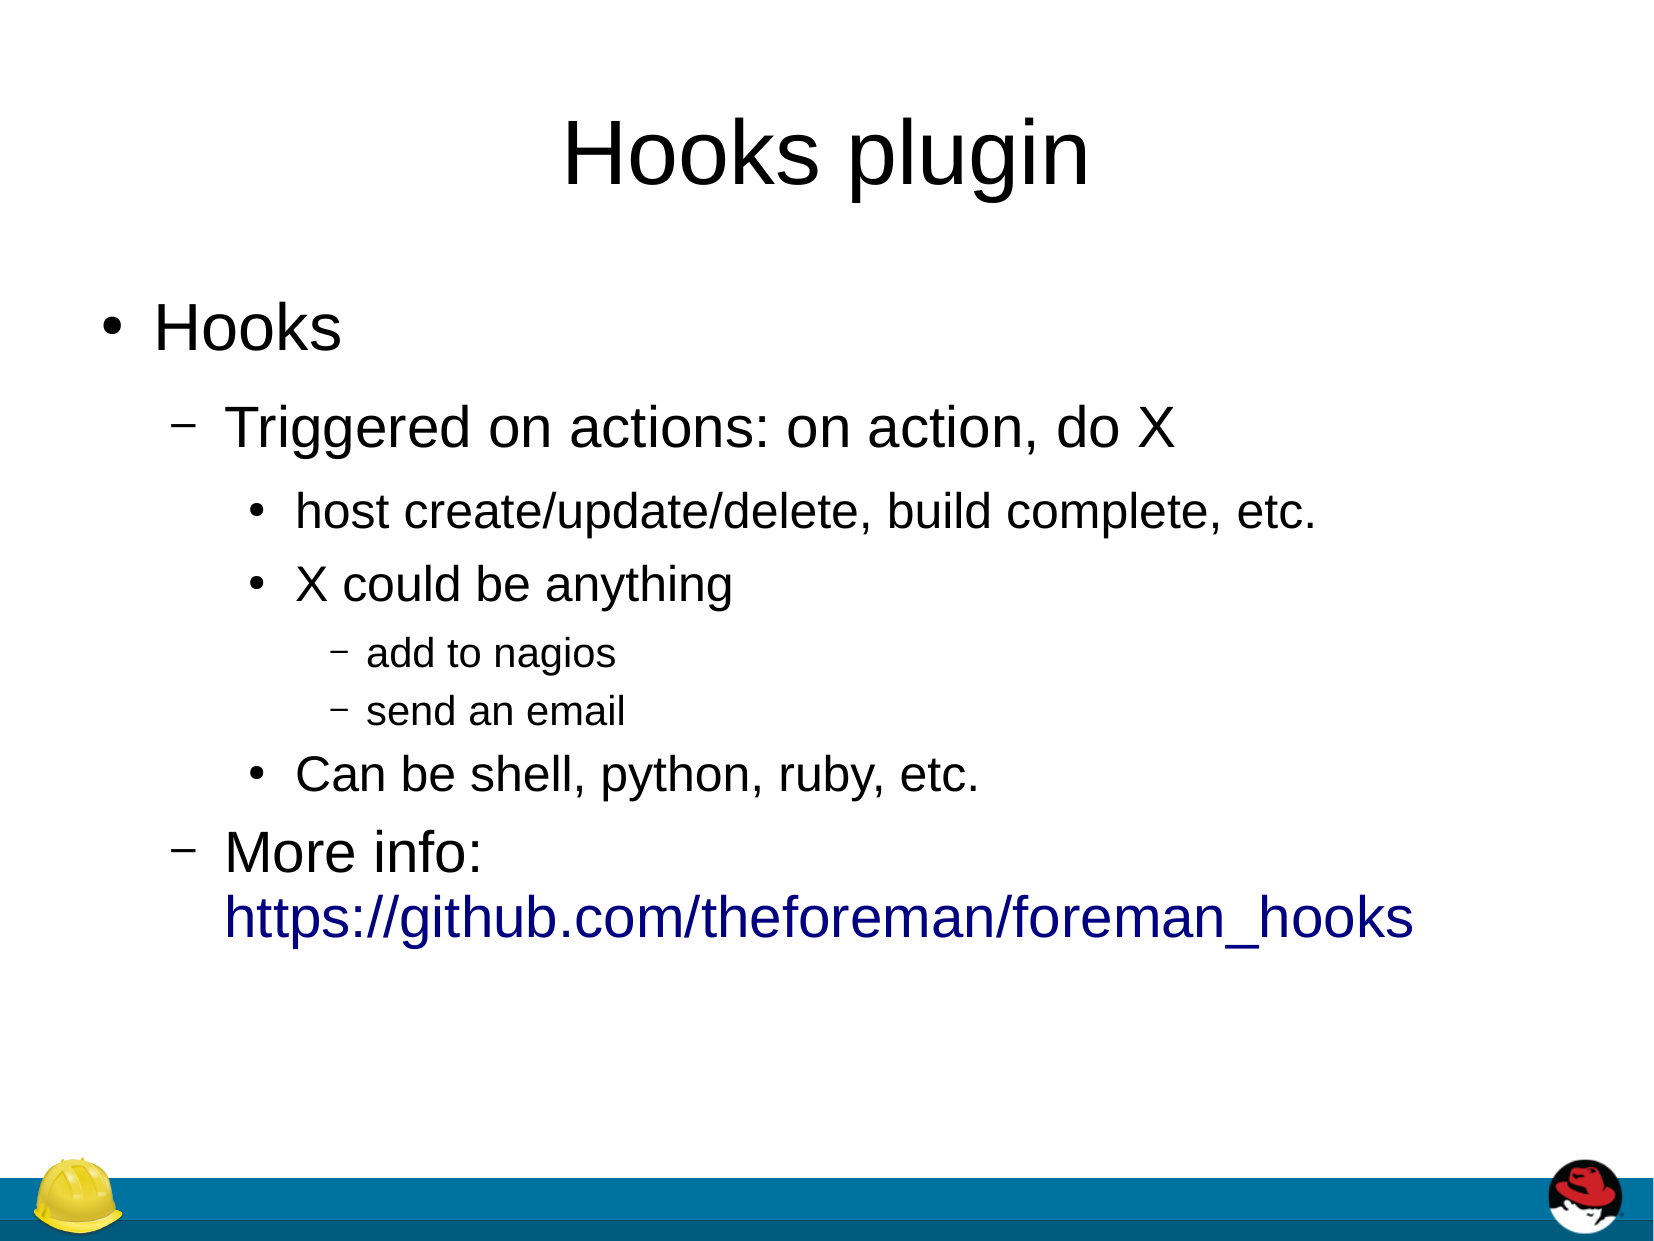

# Hooks plugin
Hooks
Triggered on actions: on action, do X
host create/update/delete, build complete, etc.
X could be anything
add to nagios
send an email
Can be shell, python, ruby, etc.
More info: https://github.com/theforeman/foreman_hooks